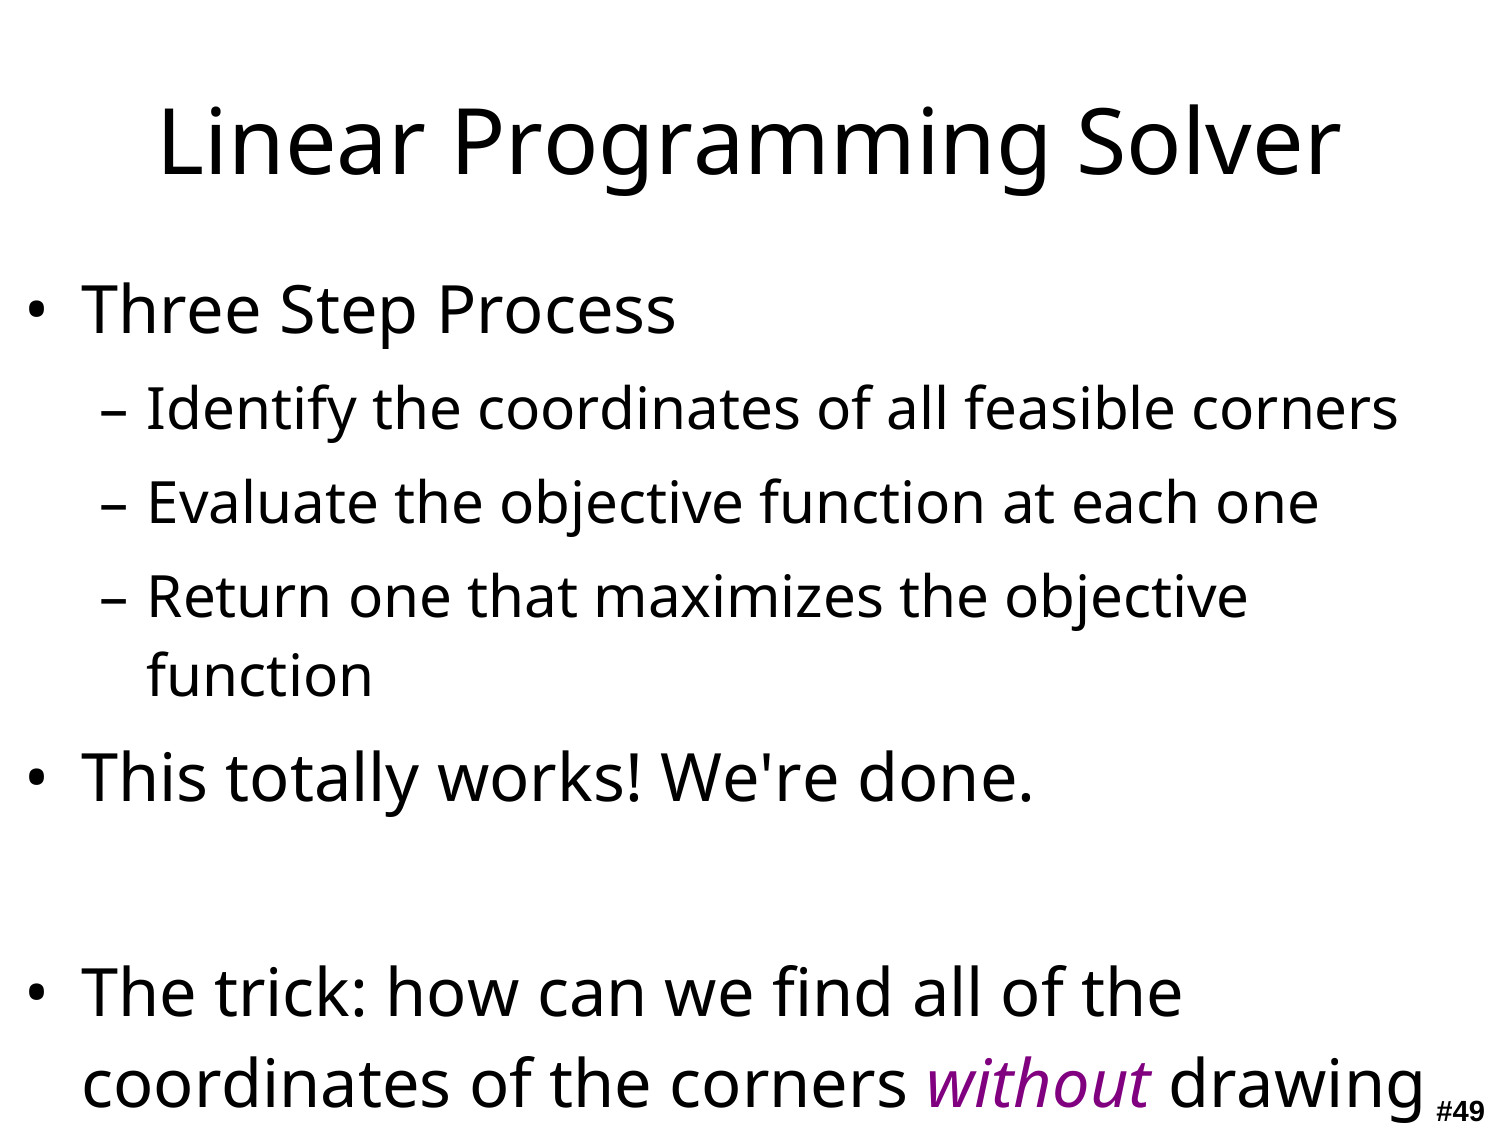

# Linear Programming Solver
Three Step Process
Identify the coordinates of all feasible corners
Evaluate the objective function at each one
Return one that maximizes the objective function
This totally works! We're done.
The trick: how can we find all of the coordinates of the corners without drawing the picture of the graph?
49